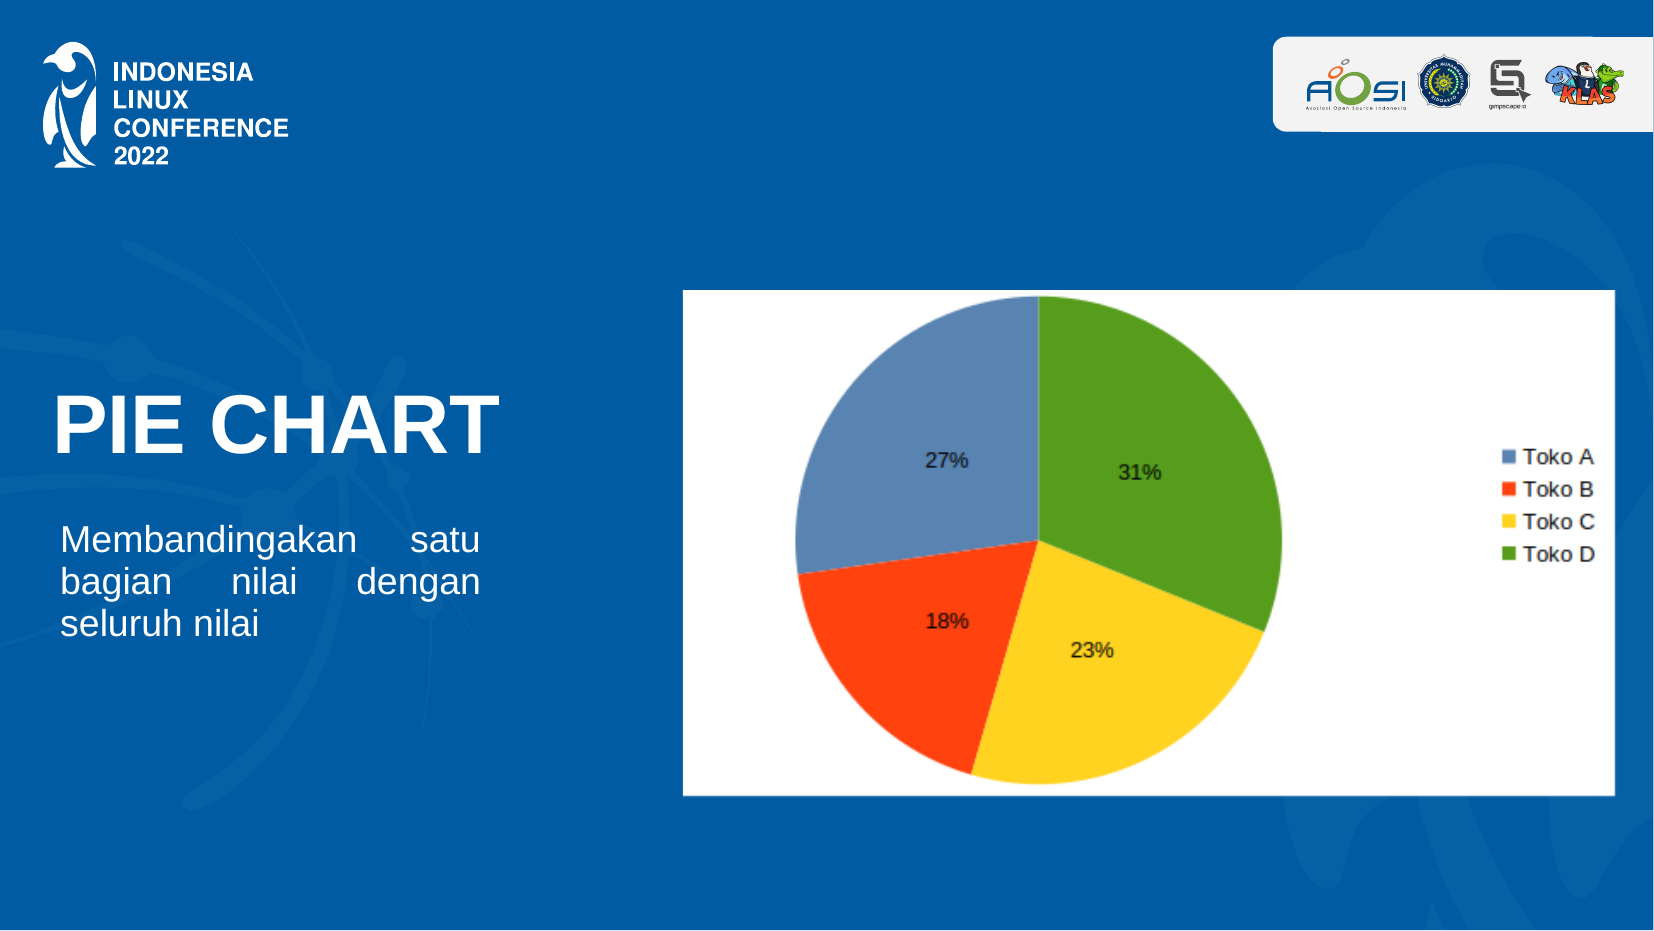

PIE CHART
Membandingakan satu bagian nilai dengan seluruh nilai